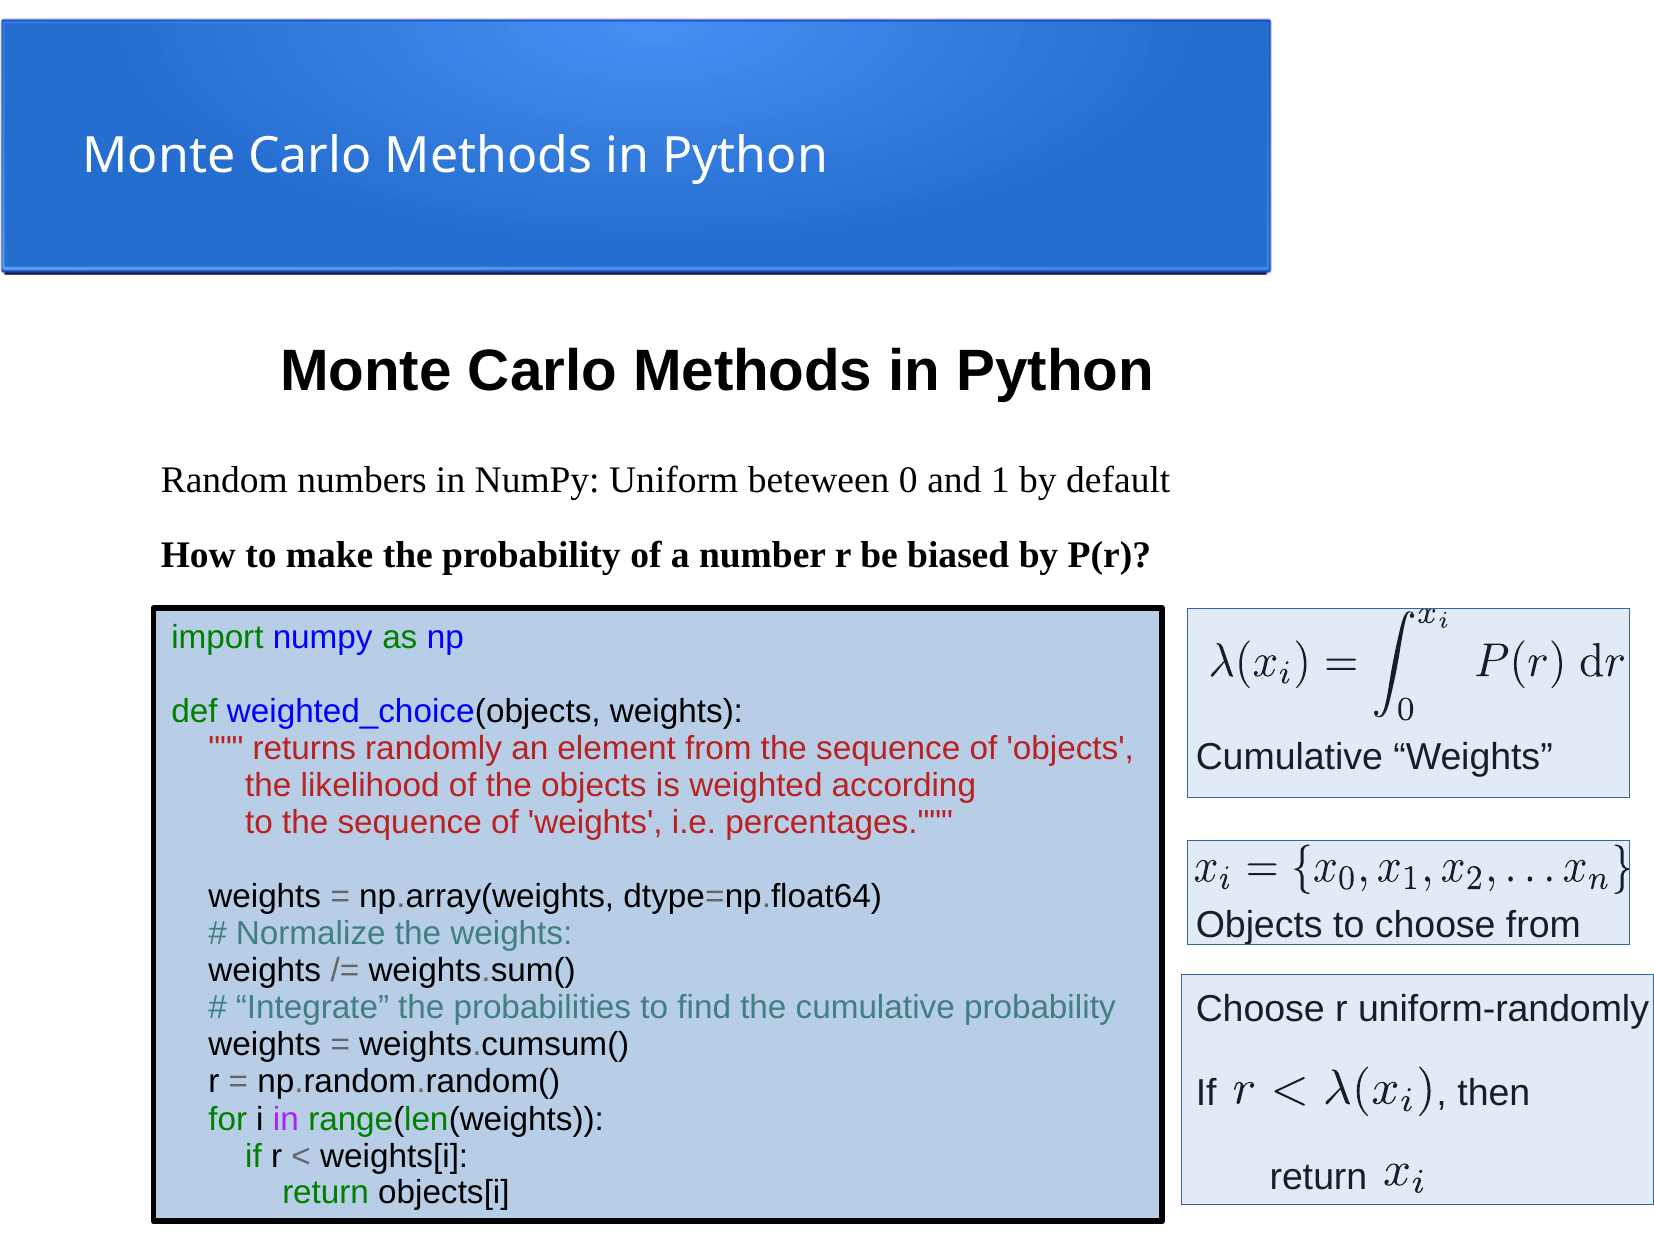

Monte Carlo Methods in Python
Monte Carlo Methods in Python
Random numbers in NumPy: Uniform beteween 0 and 1 by default
How to make the probability of a number r be biased by P(r)?
Cumulative “Weights”
Objects to choose from
Choose r uniform-randomly
If , then
	return
import numpy as np
def weighted_choice(objects, weights):
 """ returns randomly an element from the sequence of 'objects',
 the likelihood of the objects is weighted according
 to the sequence of 'weights', i.e. percentages."""
 weights = np.array(weights, dtype=np.float64)
 # Normalize the weights:
 weights /= weights.sum()
 # “Integrate” the probabilities to find the cumulative probability
 weights = weights.cumsum()
 r = np.random.random()
 for i in range(len(weights)):
 if r < weights[i]:
 return objects[i]